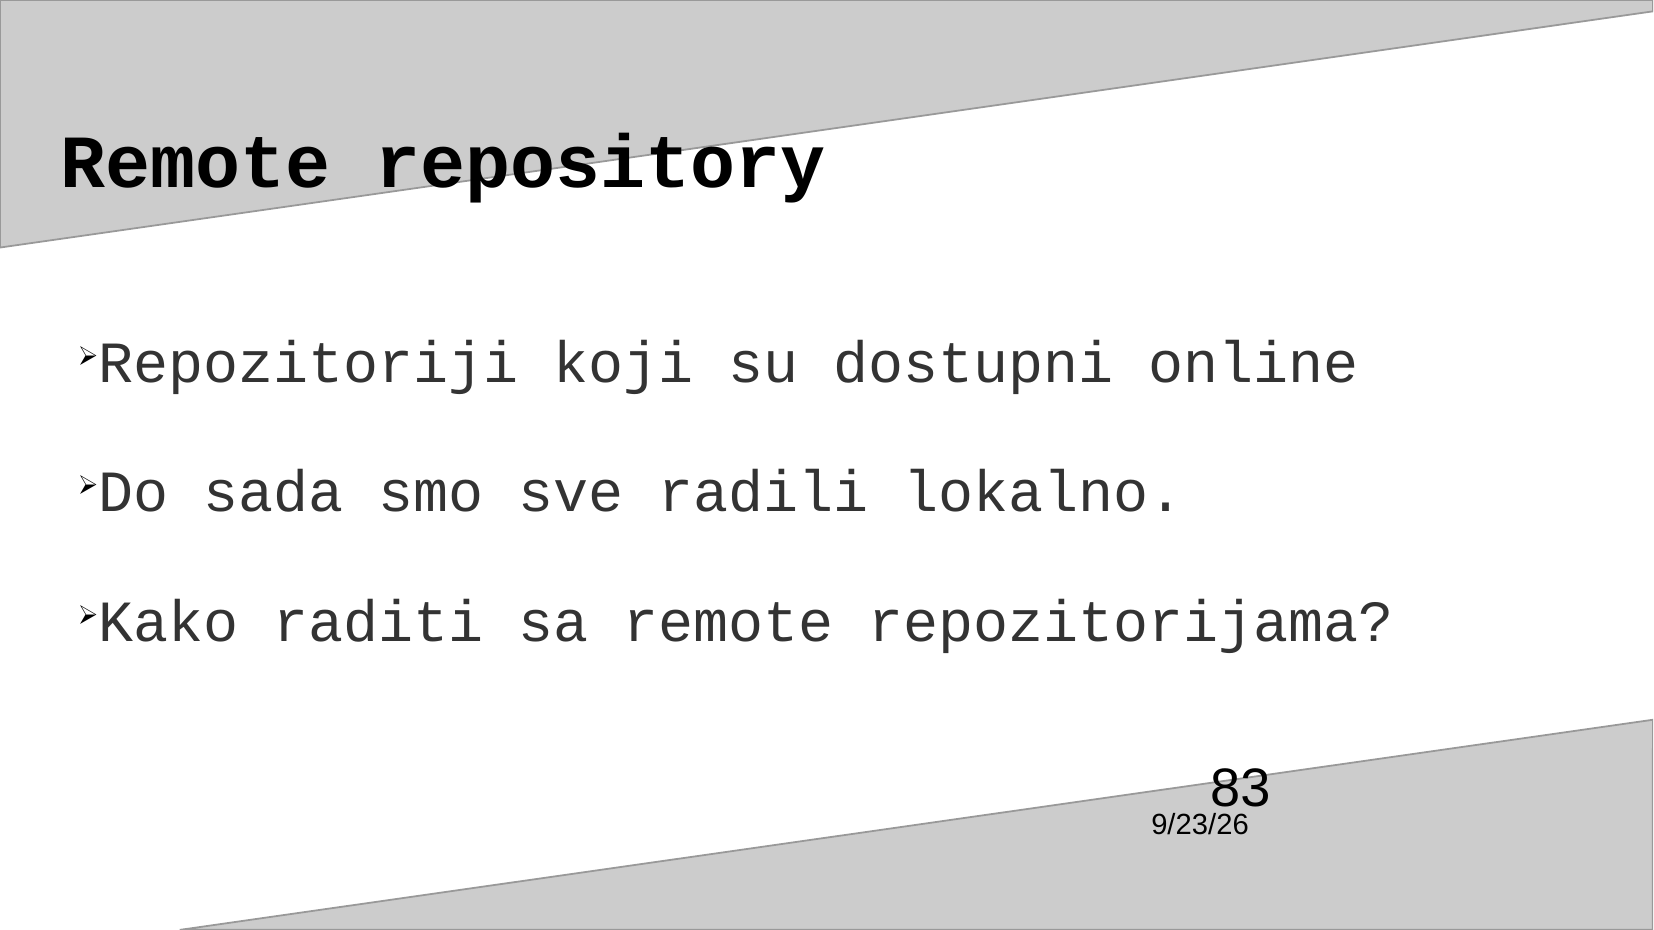

Remote repository
# Repozitoriji koji su dostupni online
Do sada smo sve radili lokalno.
Kako raditi sa remote repozitorijama?